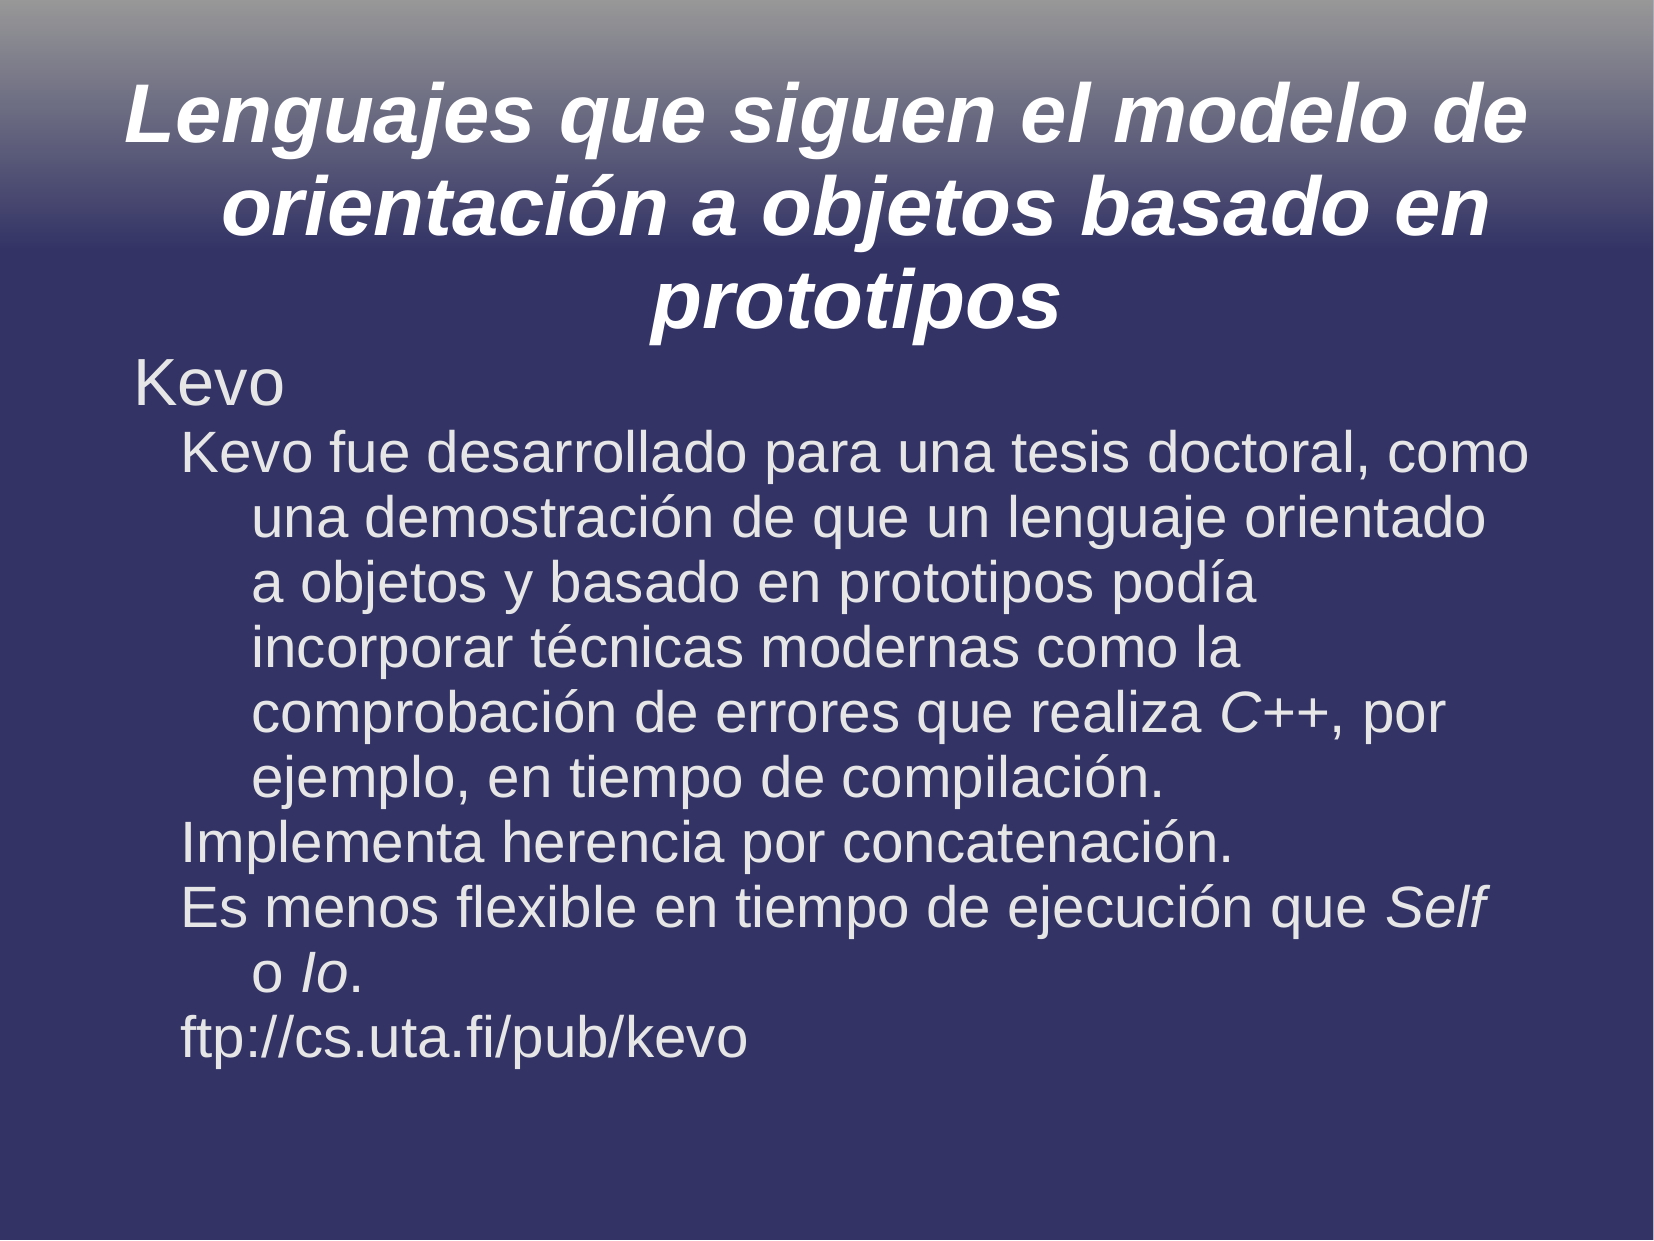

# Lenguajes que siguen el modelo de orientación a objetos basado en prototipos
Kevo
Kevo fue desarrollado para una tesis doctoral, como una demostración de que un lenguaje orientado a objetos y basado en prototipos podía incorporar técnicas modernas como la comprobación de errores que realiza C++, por ejemplo, en tiempo de compilación.
Implementa herencia por concatenación.
Es menos flexible en tiempo de ejecución que Self o Io.
ftp://cs.uta.fi/pub/kevo